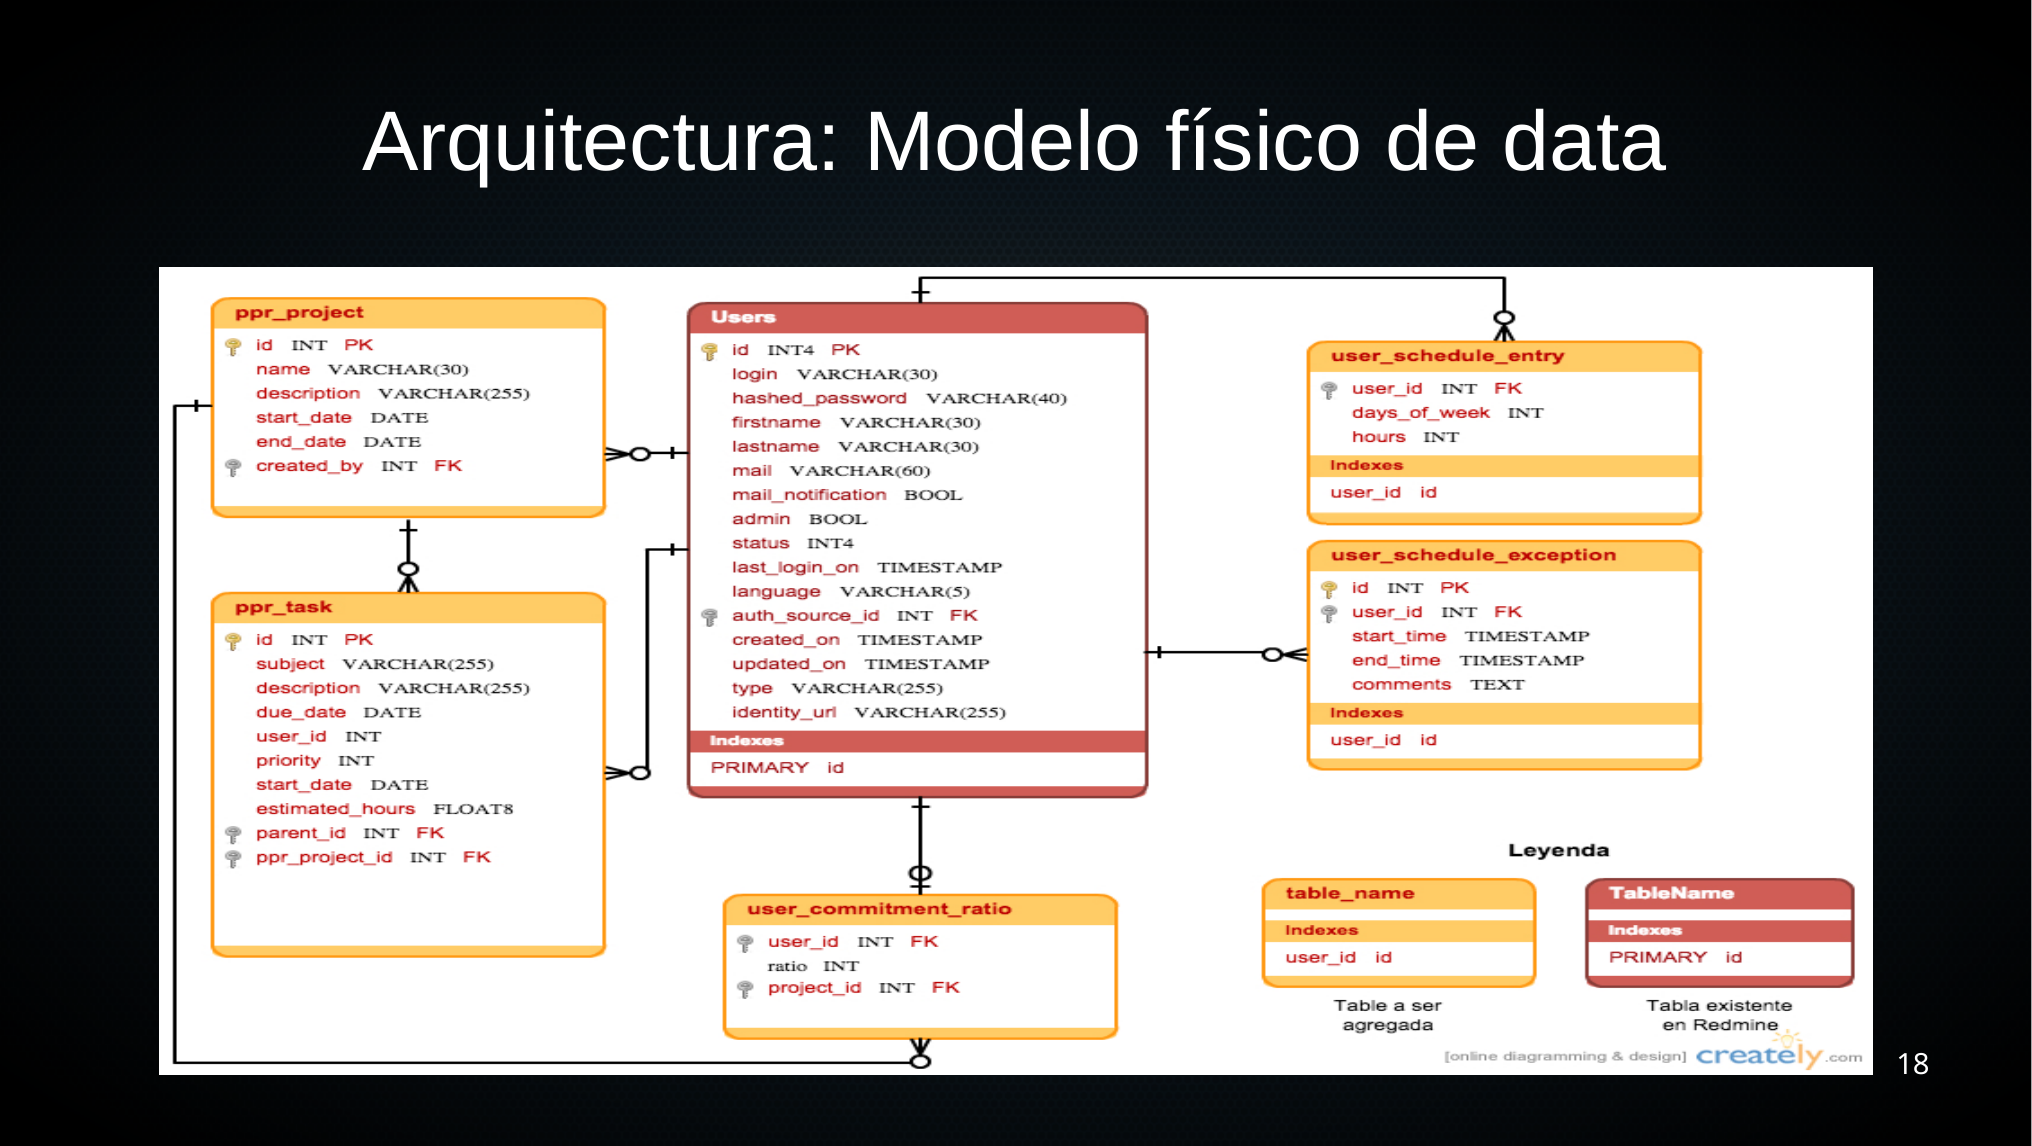

# Arquitectura: Modelo físico de data
18